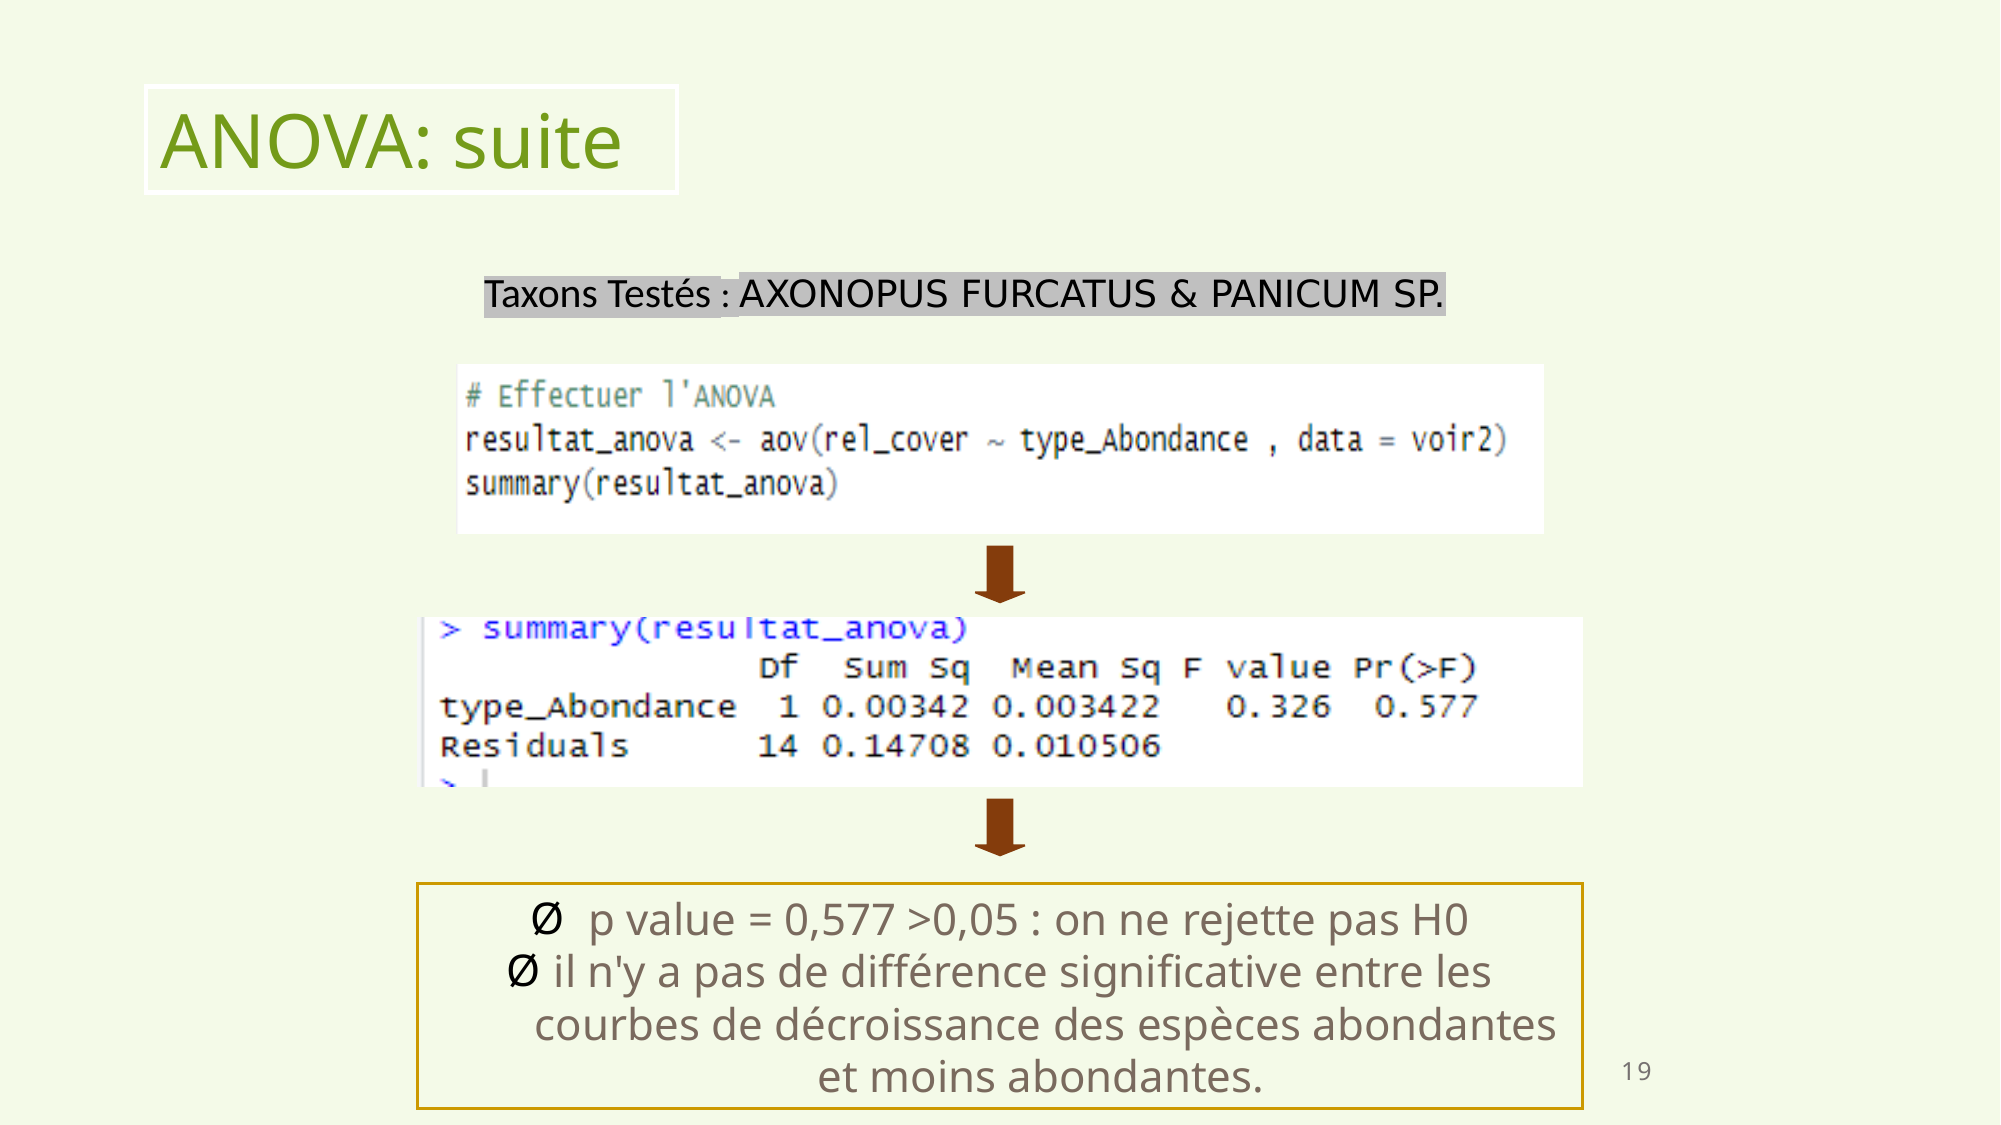

ANOVA: suite
Taxons Testés : AXONOPUS FURCATUS & PANICUM SP.
 p value = 0,577 >0,05 : on ne rejette pas H0
il n'y a pas de différence significative entre les courbes de décroissance des espèces abondantes et moins abondantes.